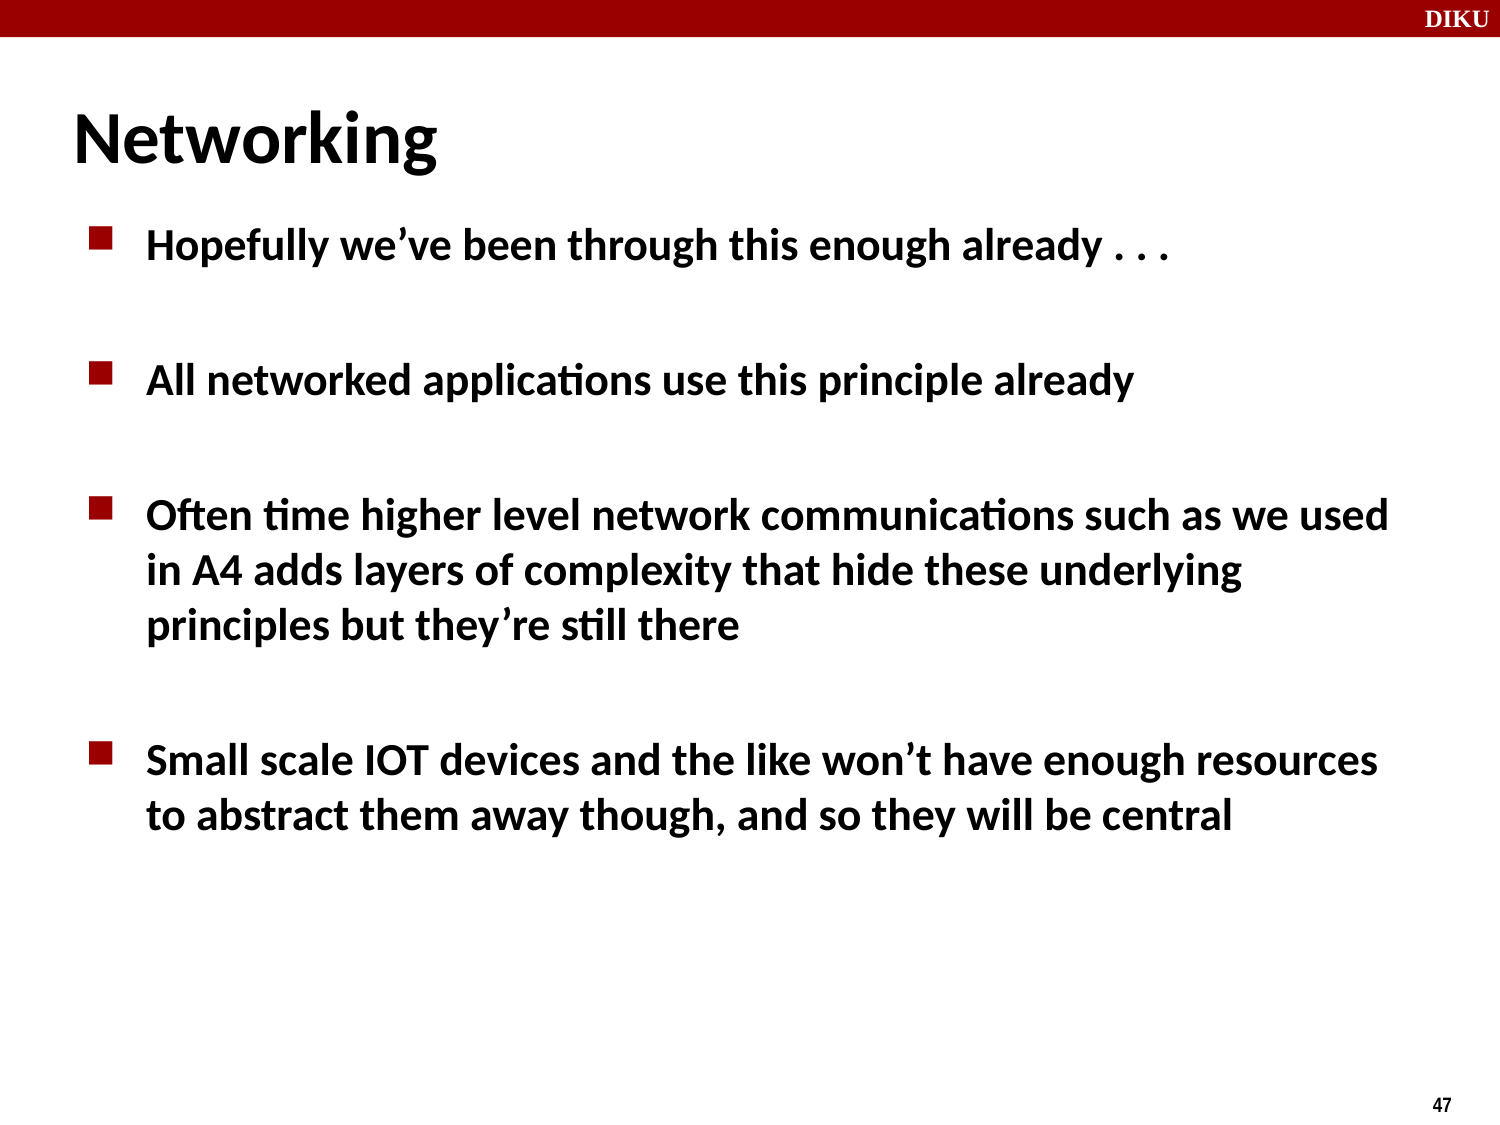

Networking
Hopefully we’ve been through this enough already . . .
All networked applications use this principle already
Often time higher level network communications such as we used in A4 adds layers of complexity that hide these underlying principles but they’re still there
Small scale IOT devices and the like won’t have enough resources to abstract them away though, and so they will be central